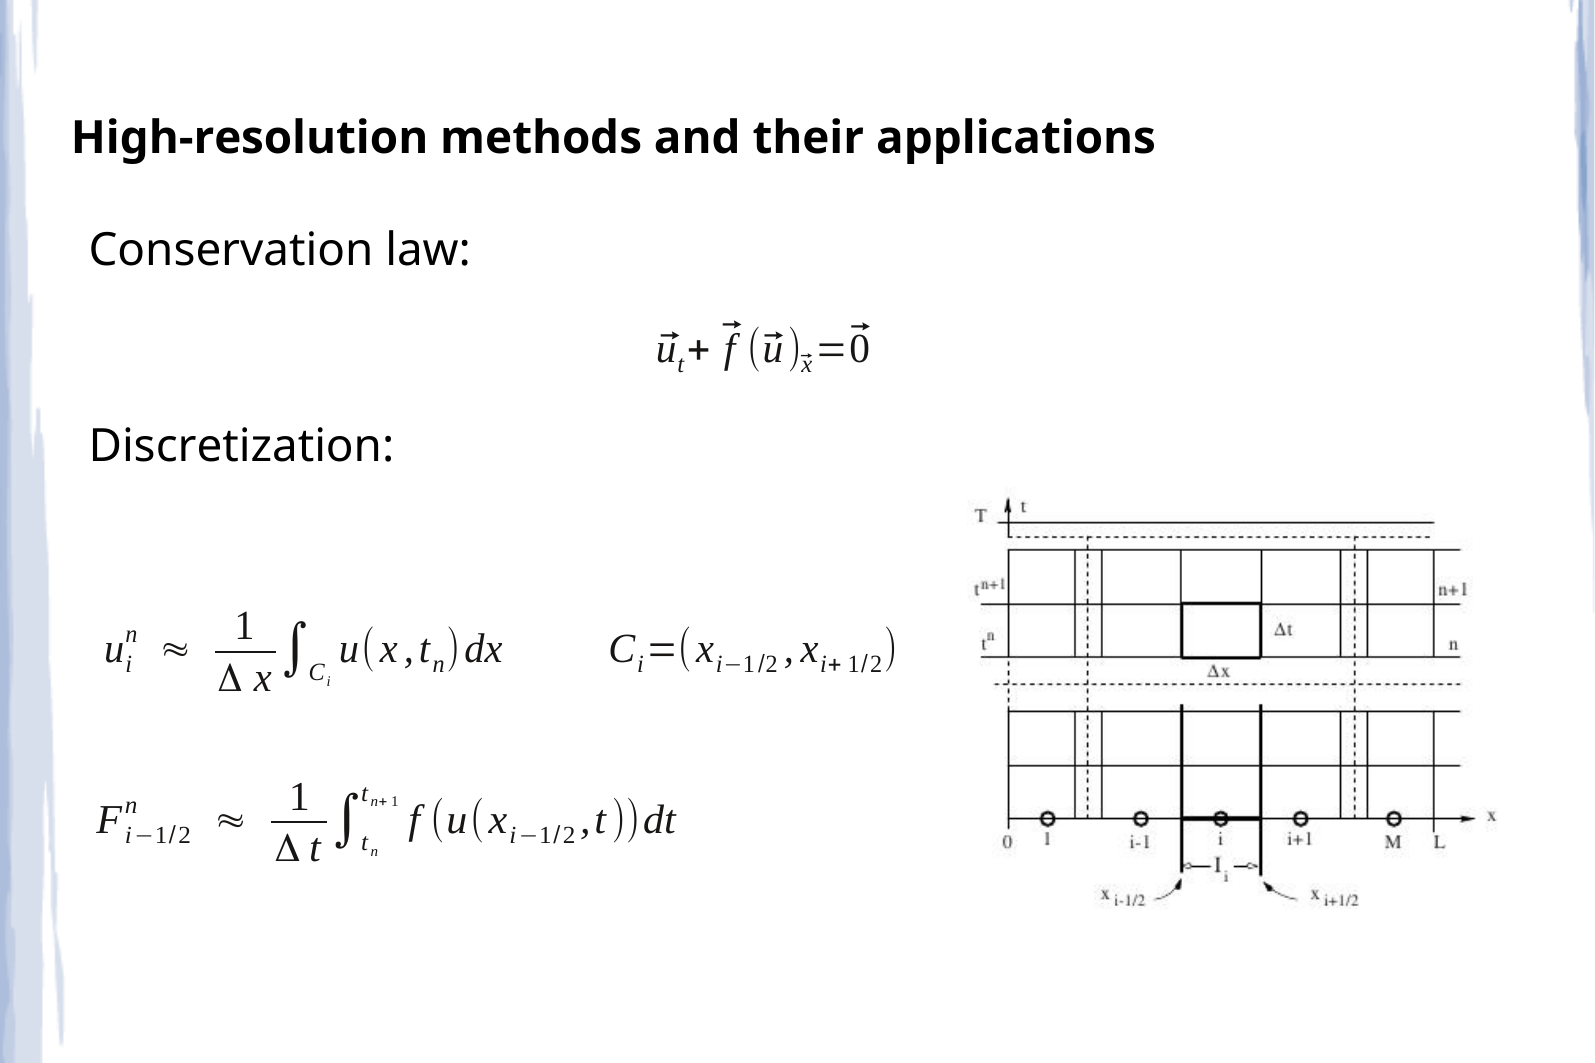

# High-resolution methods and their applications
Conservation law:
Discretization: